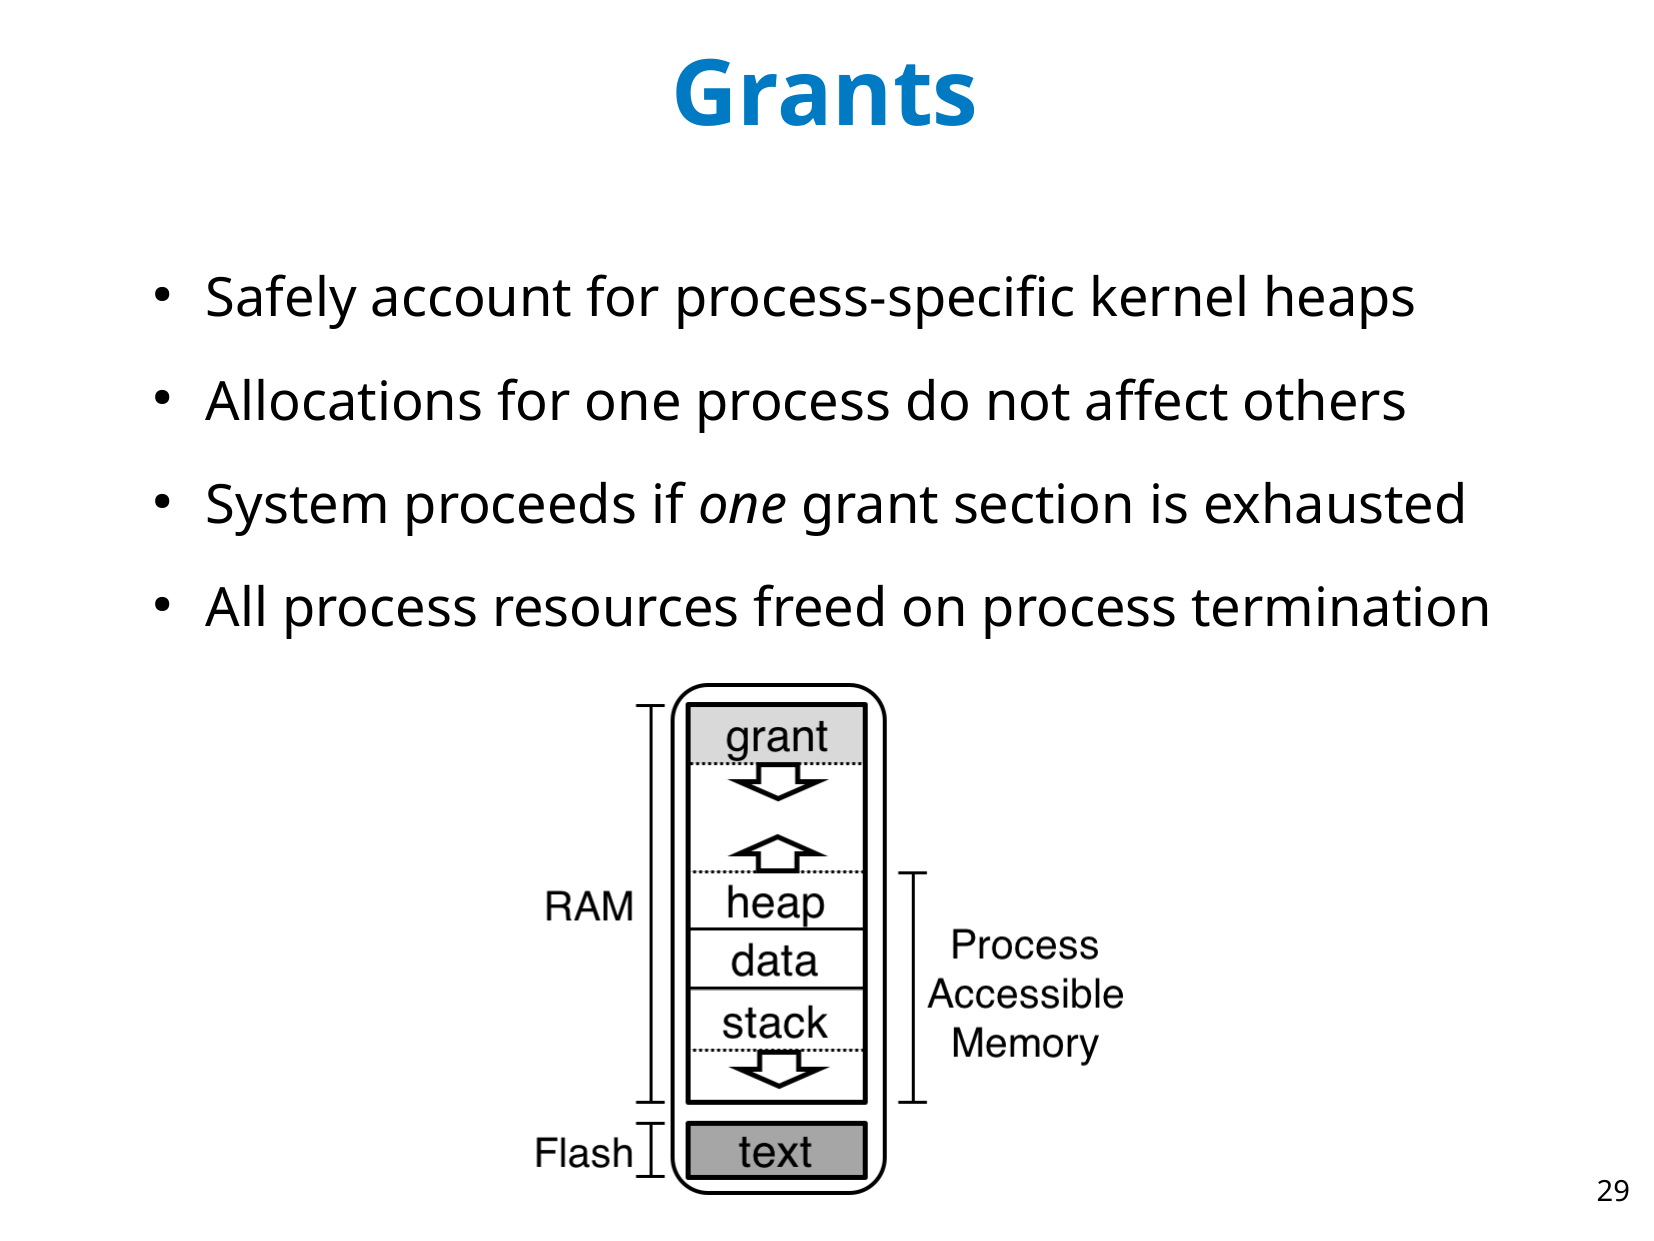

Grants
# Safely account for process-specific kernel heaps
Allocations for one process do not affect others
System proceeds if one grant section is exhausted
All process resources freed on process termination
29